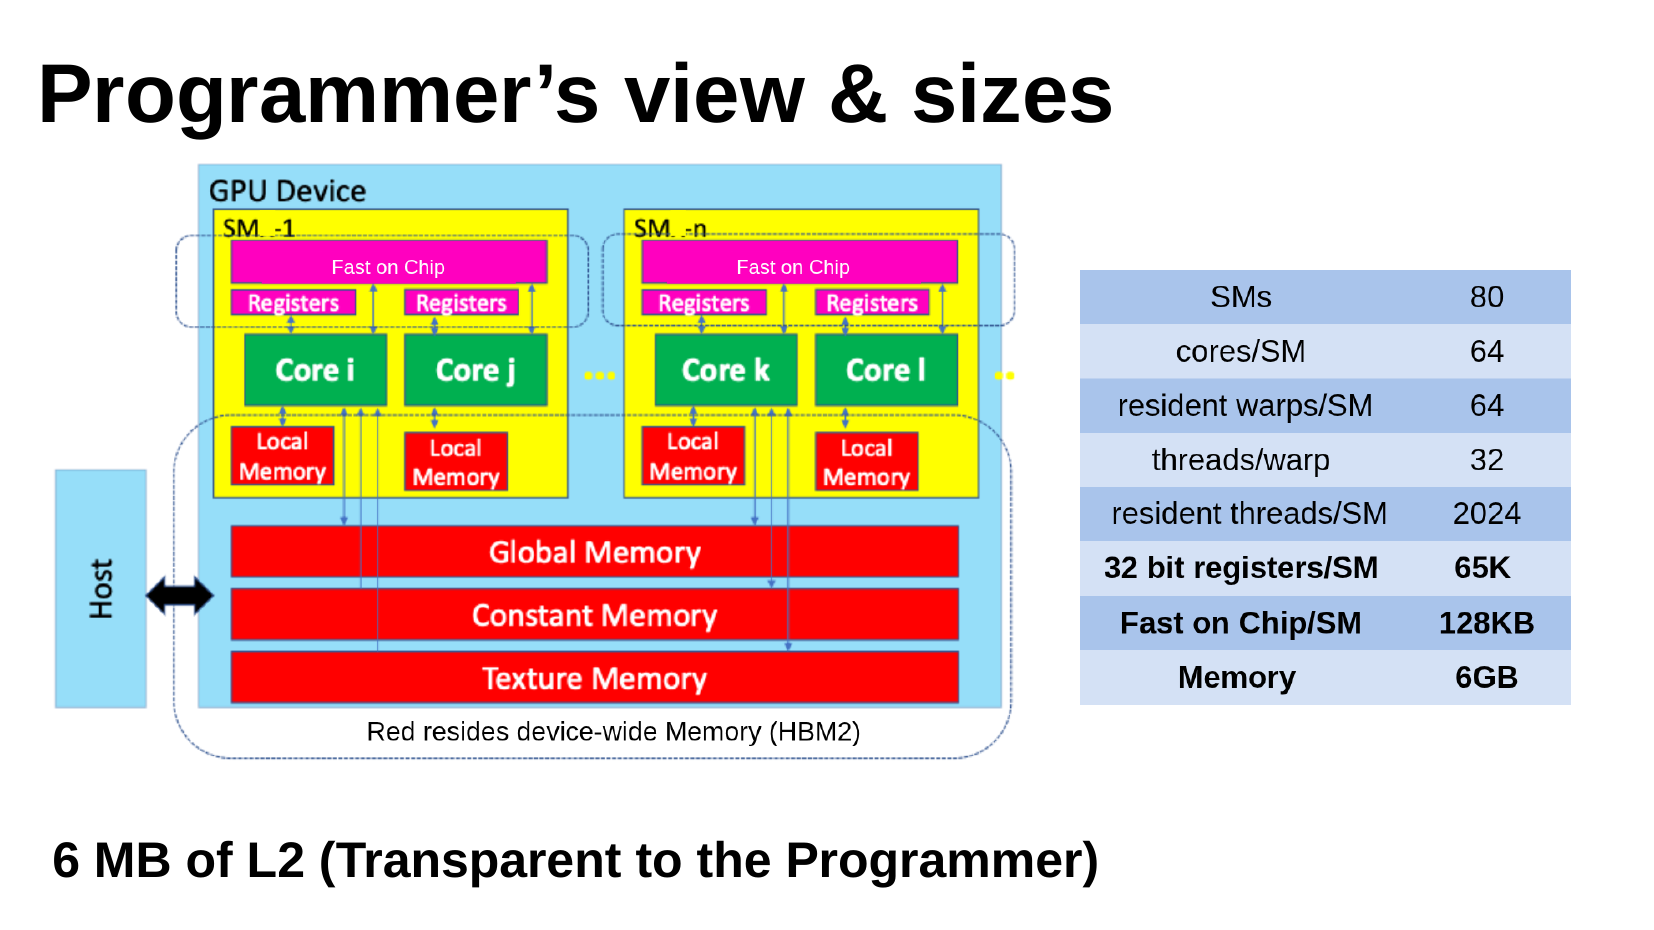

# Programmer’s view & sizes
6 MB of L2 (Transparent to the Programmer)